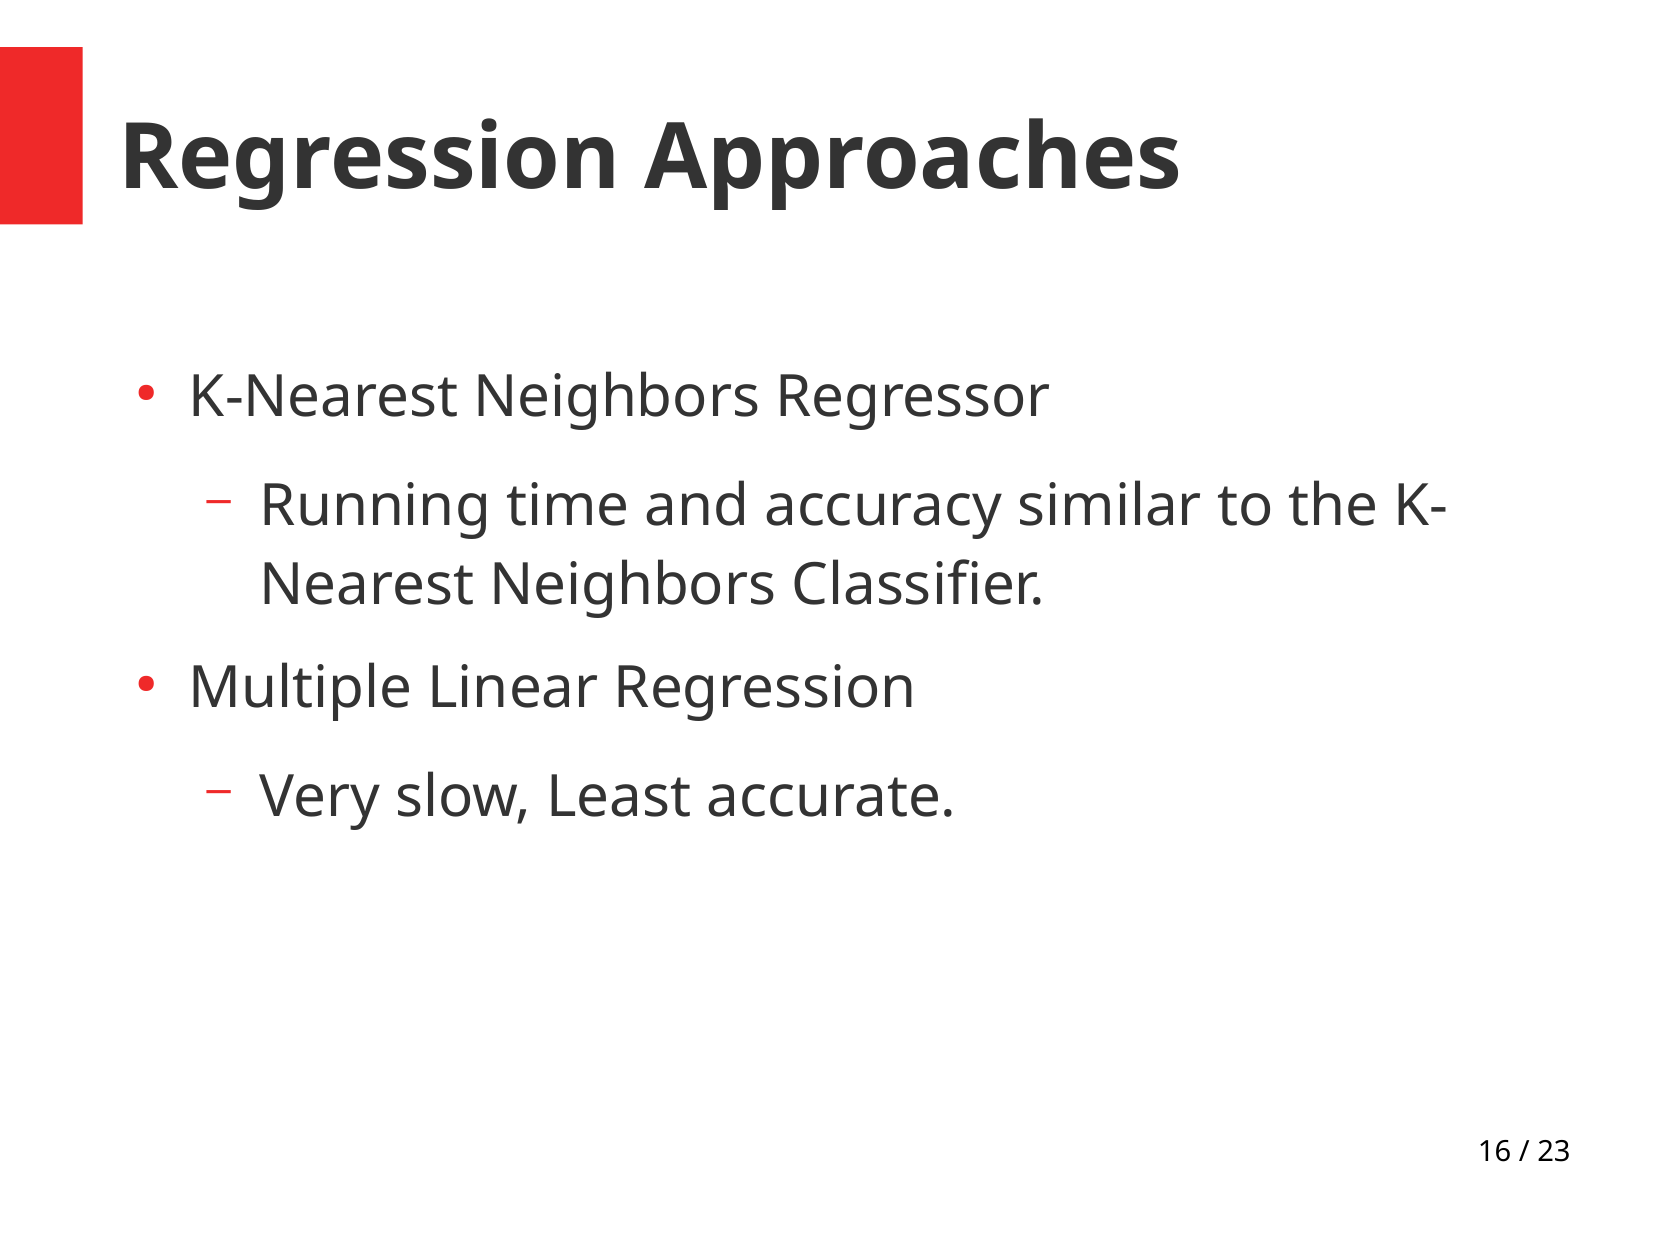

# Regression Approaches
K-Nearest Neighbors Regressor
Running time and accuracy similar to the K-Nearest Neighbors Classifier.
Multiple Linear Regression
Very slow, Least accurate.
16